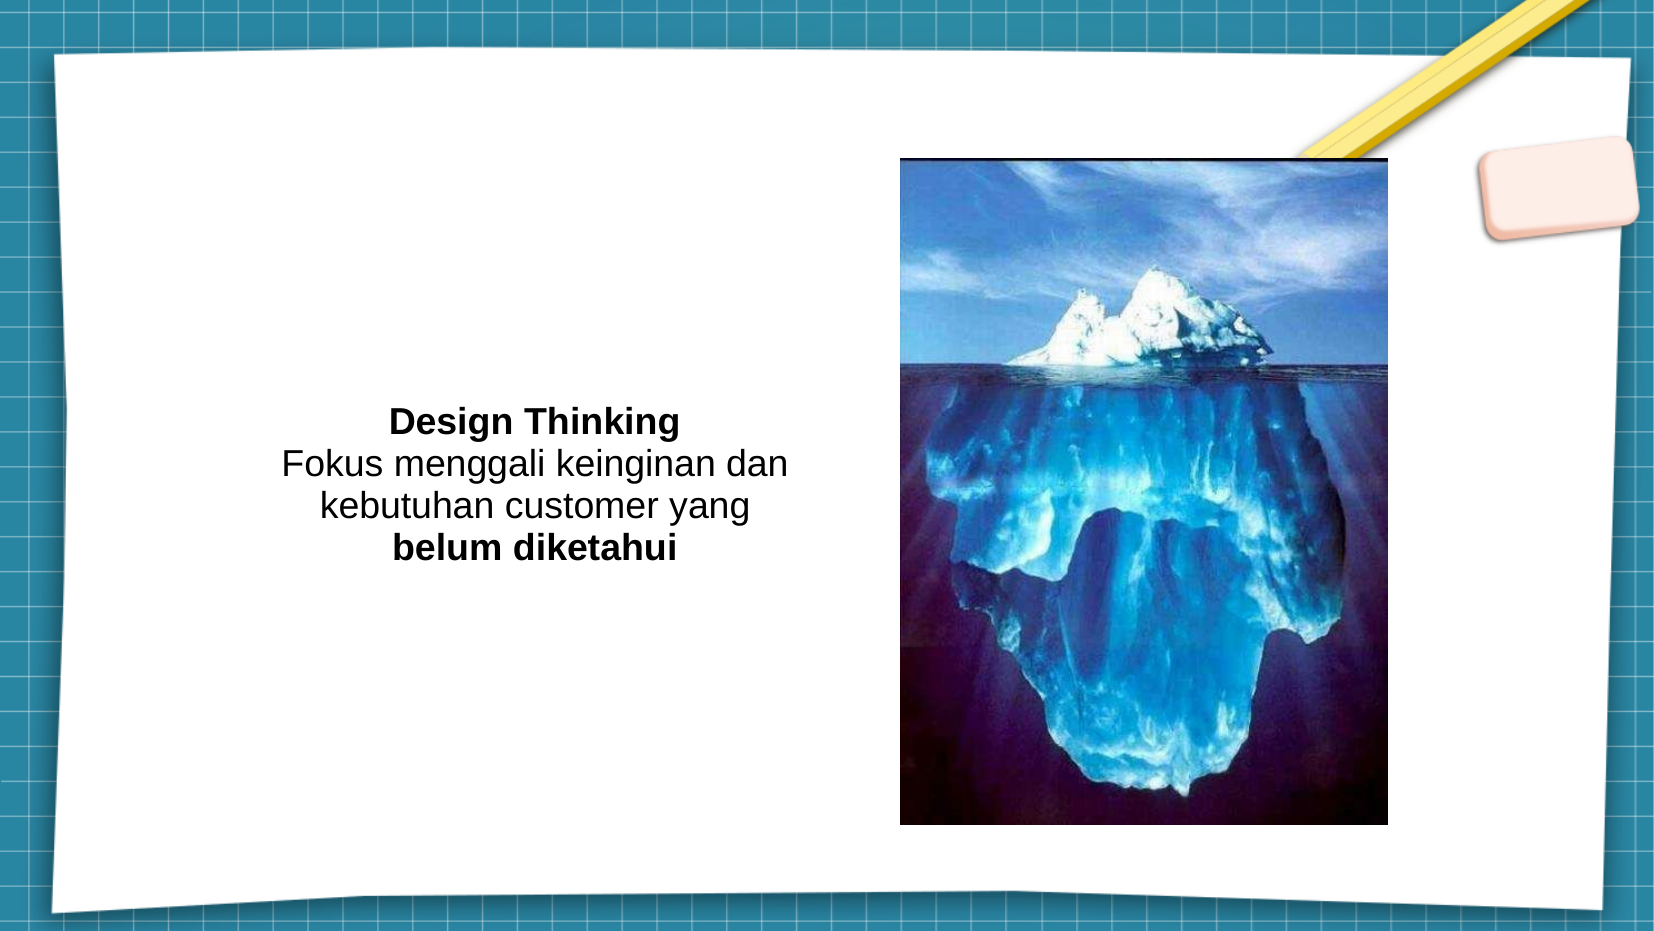

Design Thinking
Fokus menggali keinginan dan kebutuhan customer yang belum diketahui